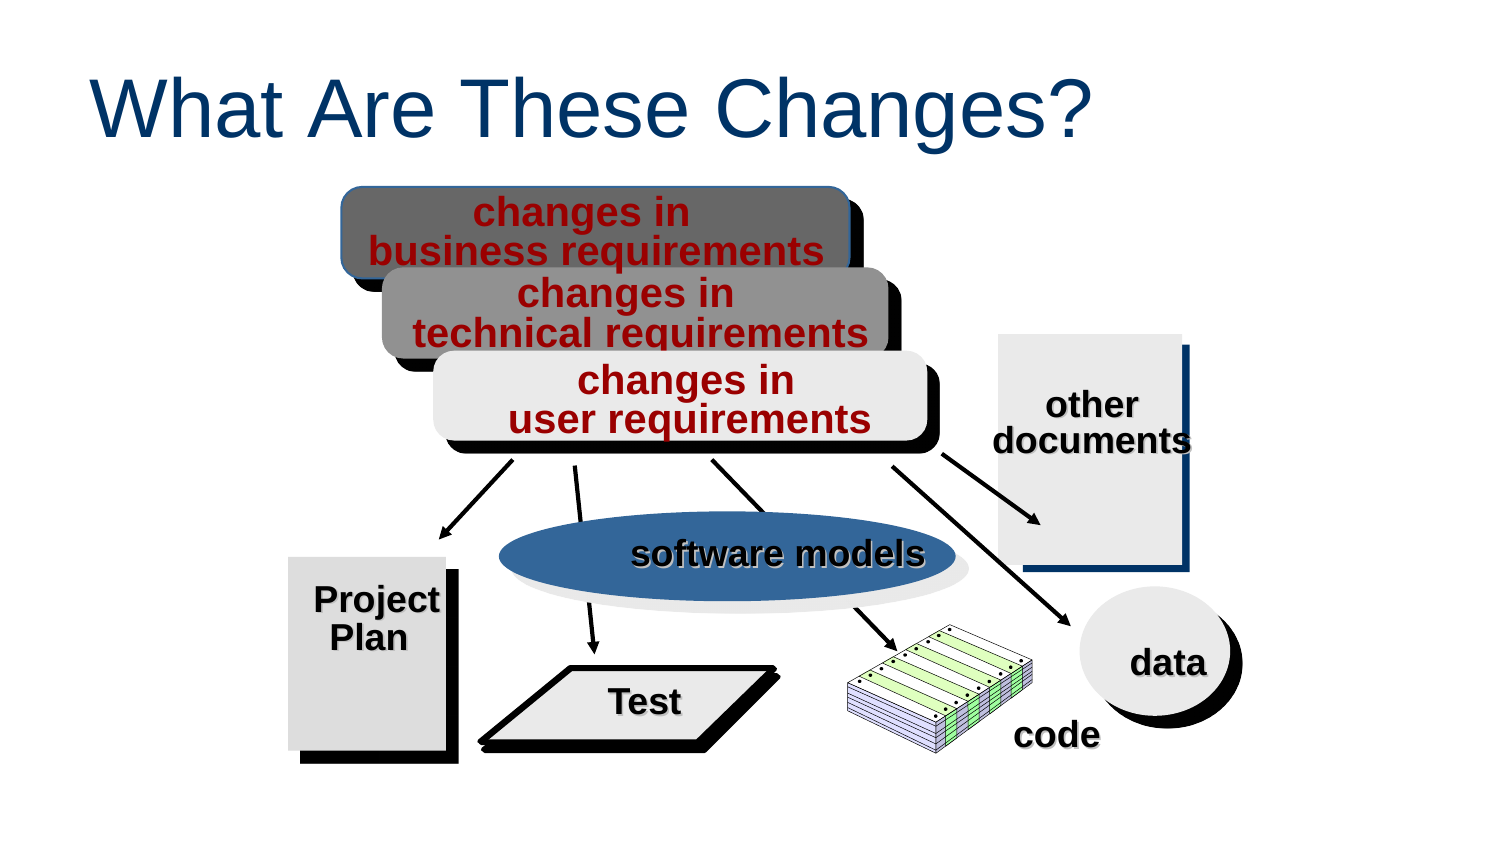

# What Are These Changes?
changes in
business requirements
changes in
technical requirements
changes in
other
documents
user requirements
software models
Project
Plan
data
Test
code